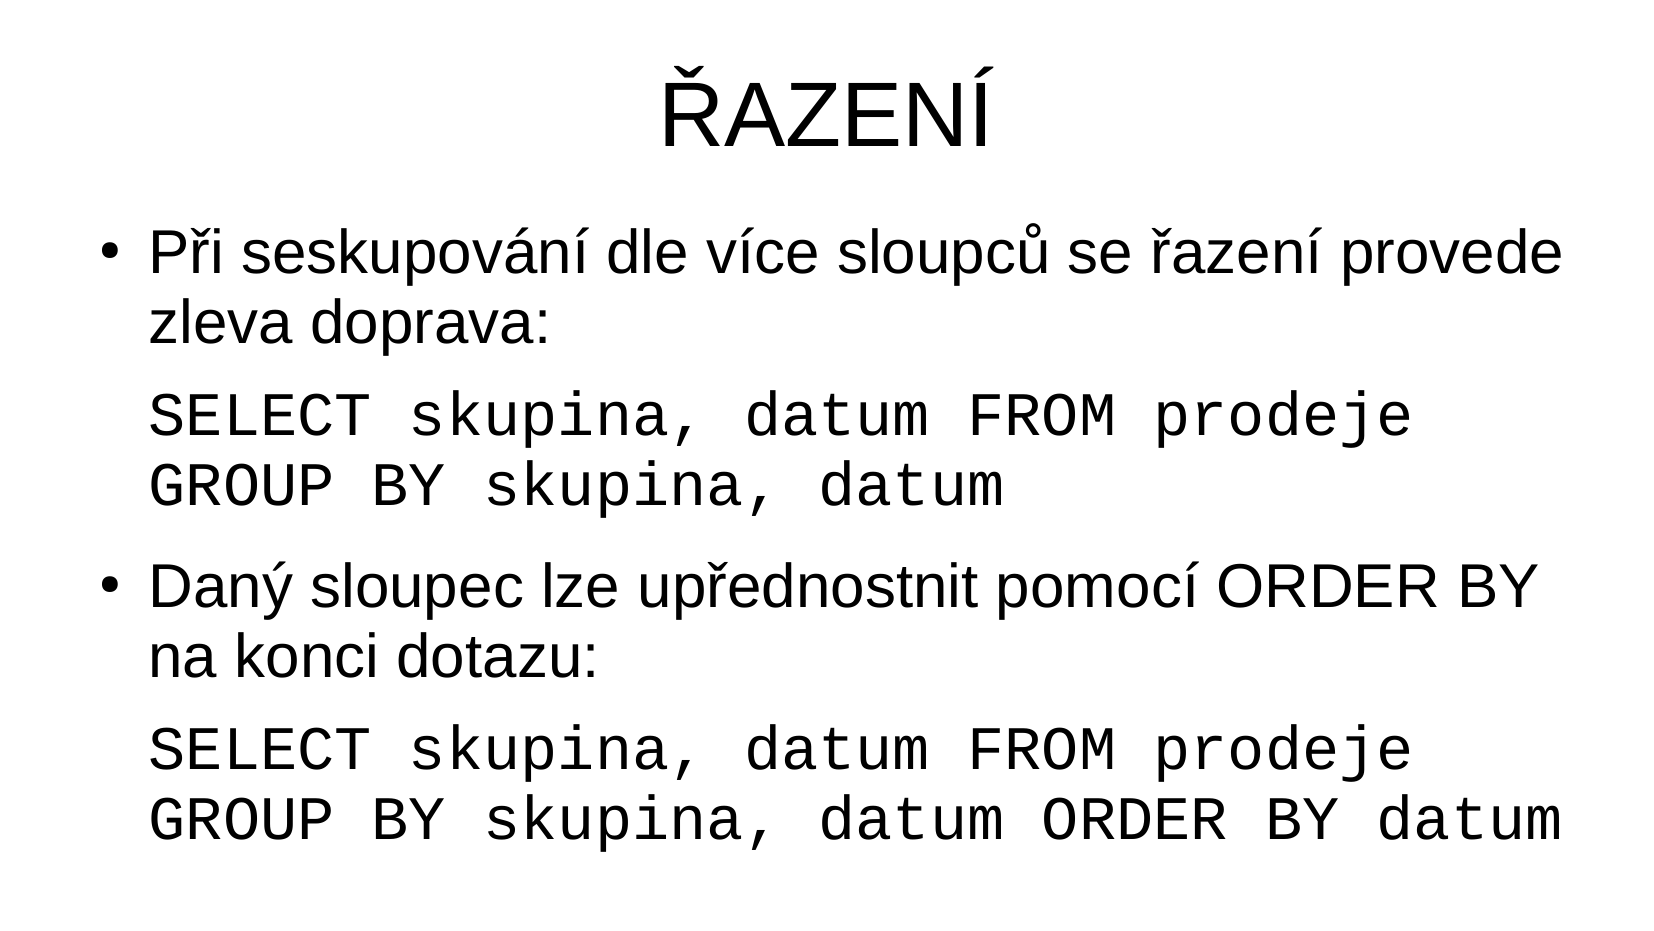

# ŘAZENÍ
Při seskupování dle více sloupců se řazení provede zleva doprava:
SELECT skupina, datum FROM prodeje GROUP BY skupina, datum
Daný sloupec lze upřednostnit pomocí ORDER BY na konci dotazu:
SELECT skupina, datum FROM prodeje GROUP BY skupina, datum ORDER BY datum